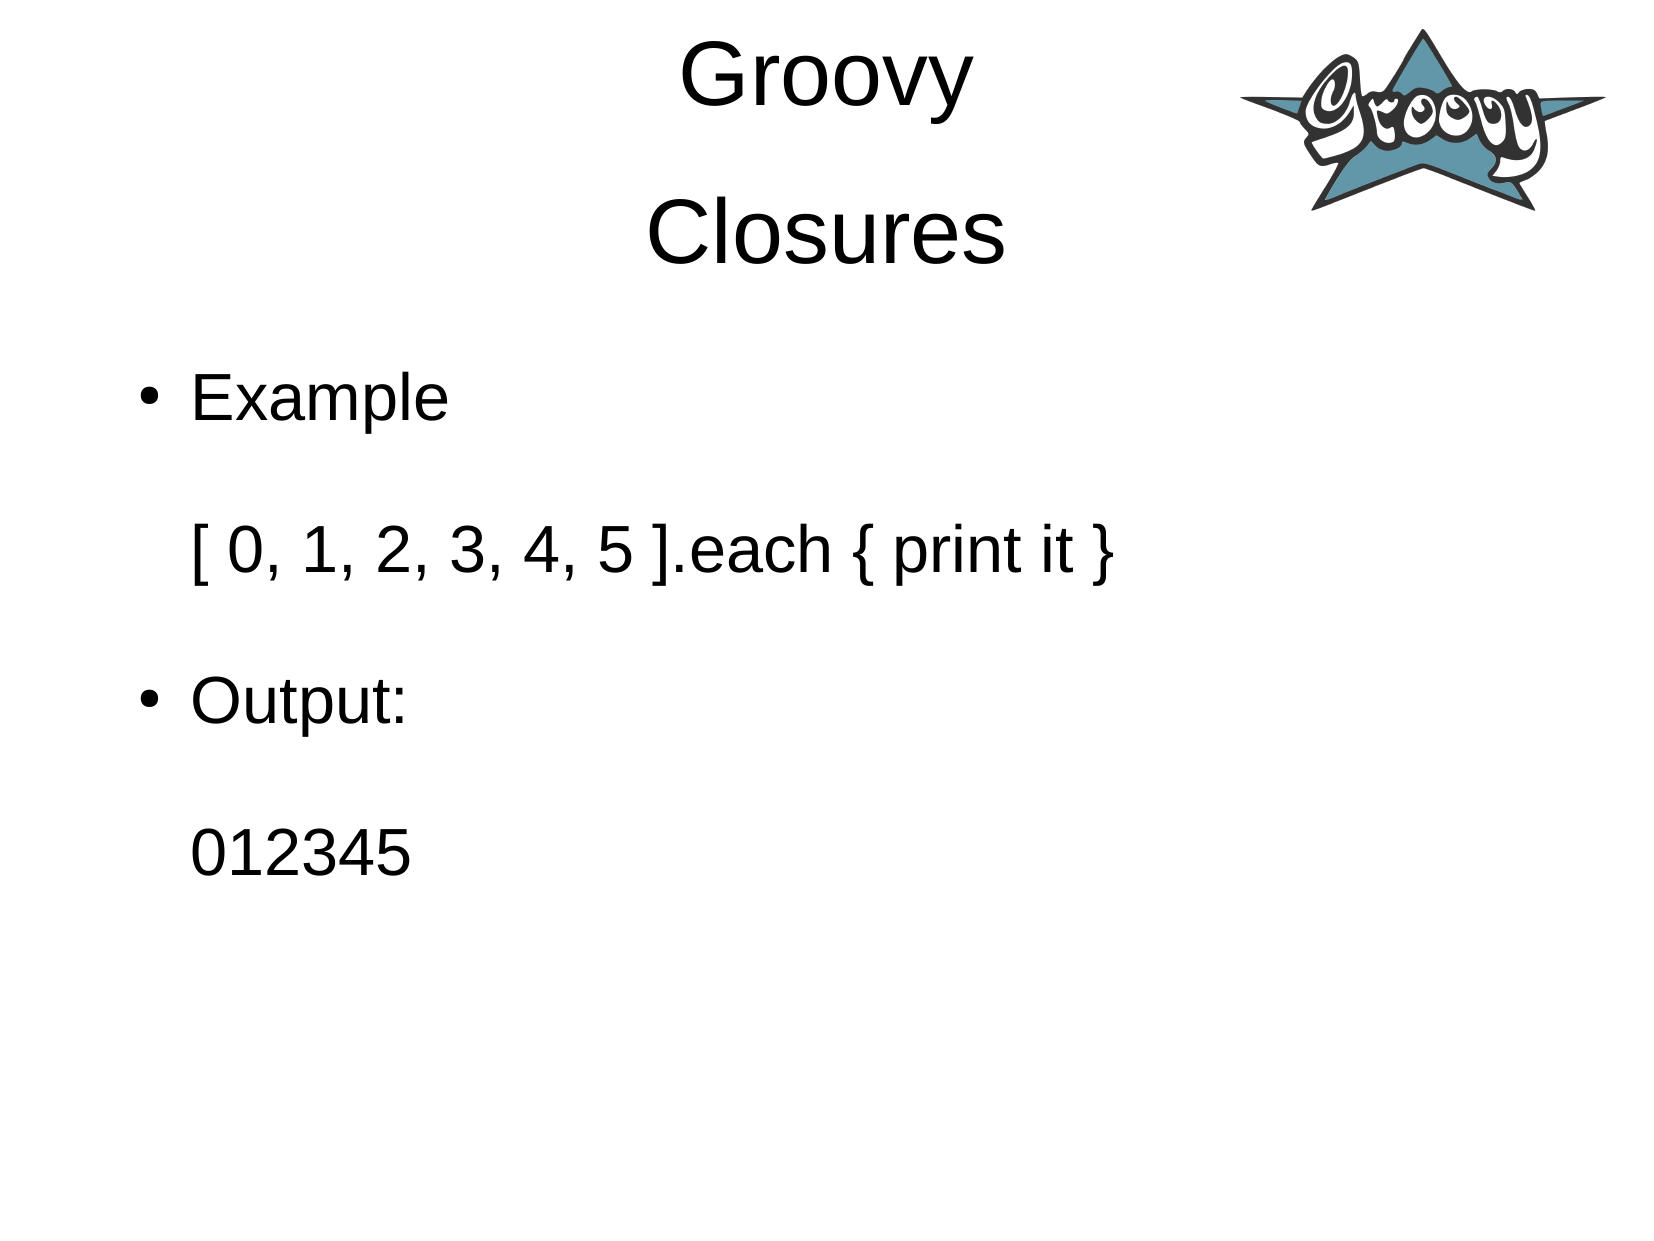

# Groovy Closures
Example
[ 0, 1, 2, 3, 4, 5 ].each { print it }
Output:
012345